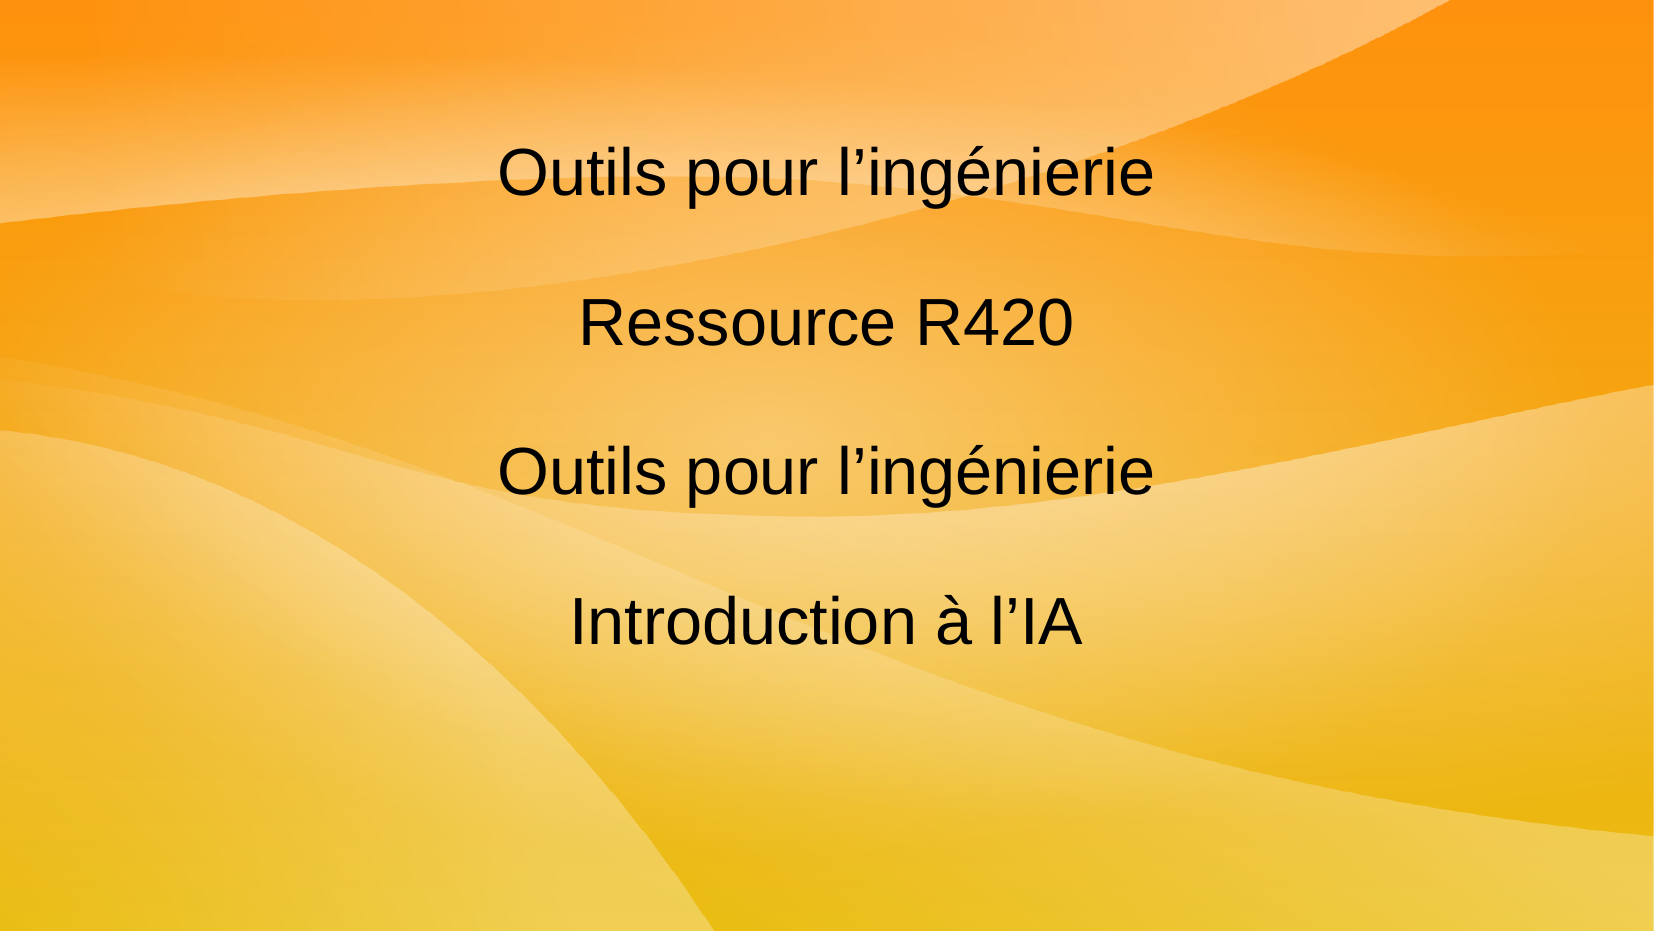

# Outils pour l’ingénierie
Ressource R420
Outils pour l’ingénierie
Introduction à l’IA